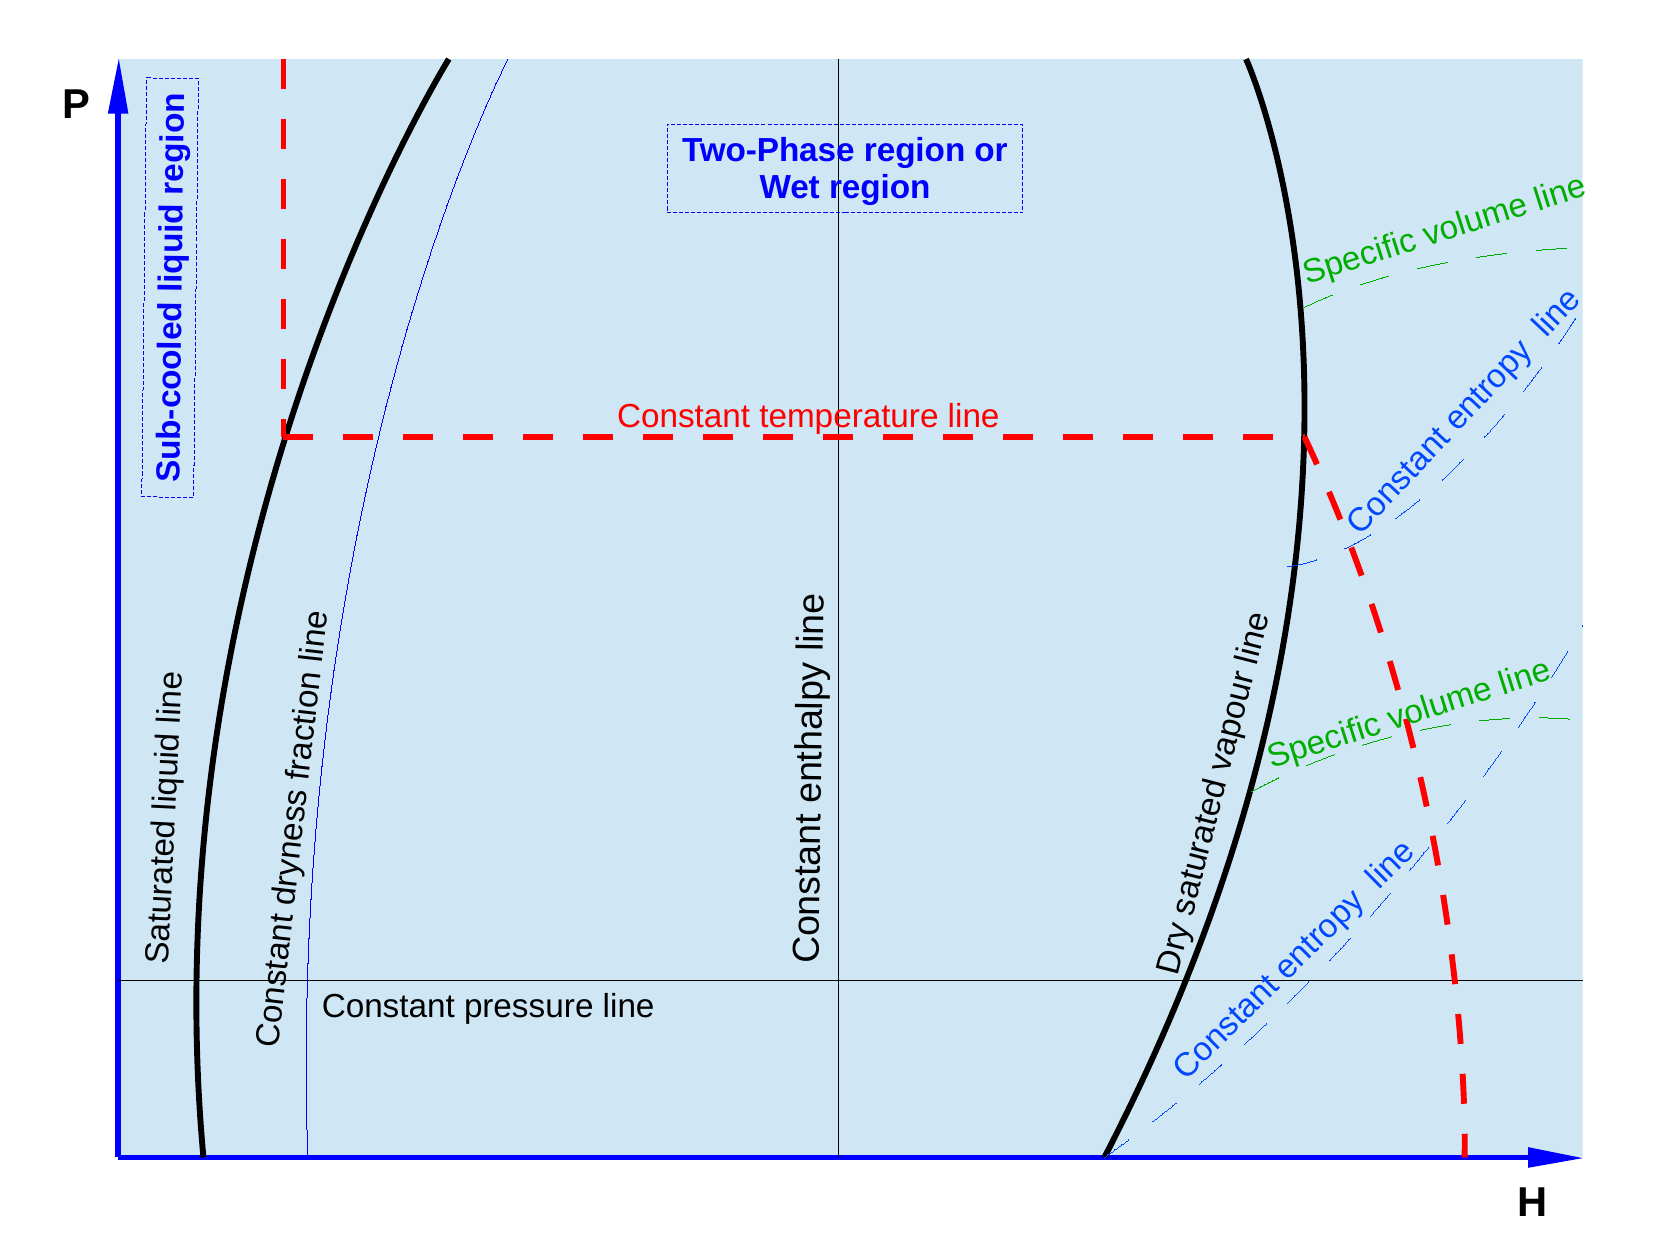

P
Two-Phase region or
Wet region
Specific volume line
Sub-cooled liquid region
Constant entropy line
Constant temperature line
Specific volume line
Constant enthalpy line
Dry saturated vapour line
Saturated liquid line
Constant dryness fraction line
Constant entropy line
Constant pressure line
H